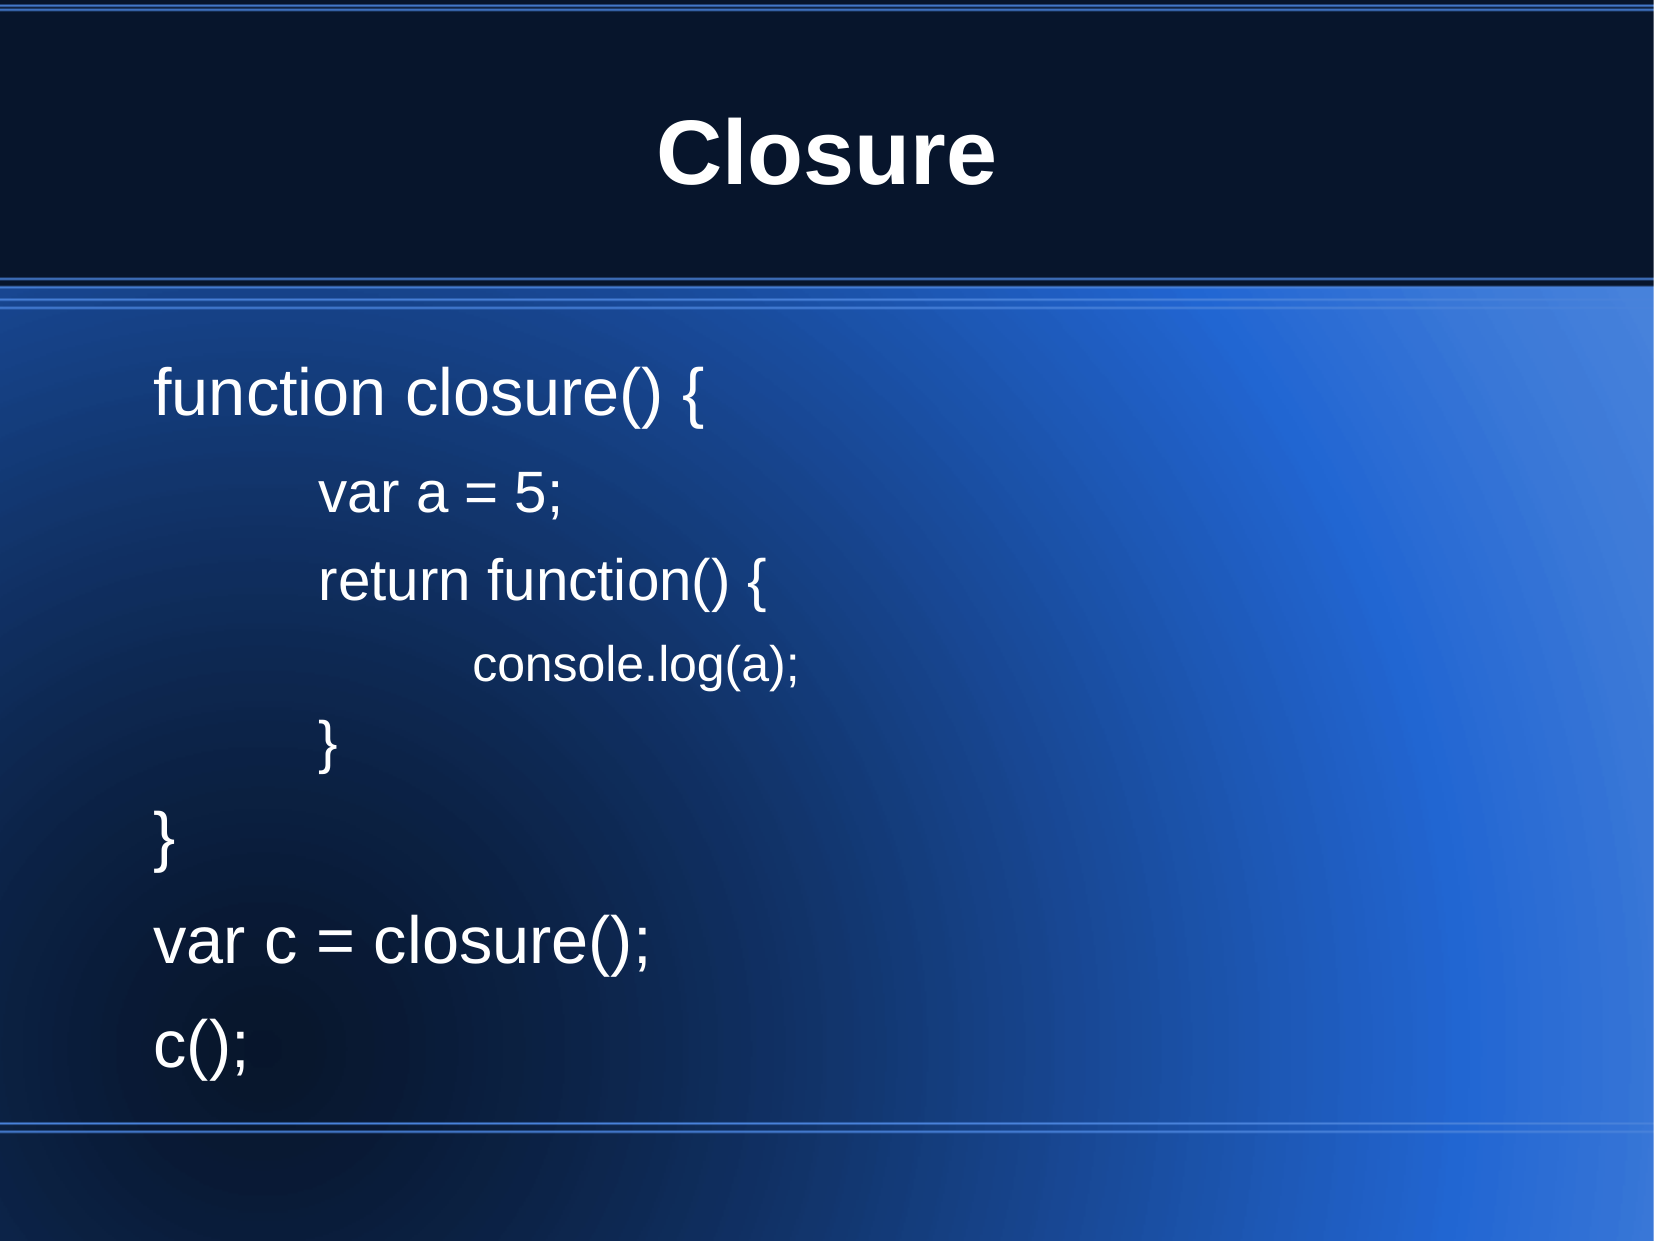

# Closure
function closure() {
var a = 5;
return function() {
console.log(a);
}
}
var c = closure();
c();